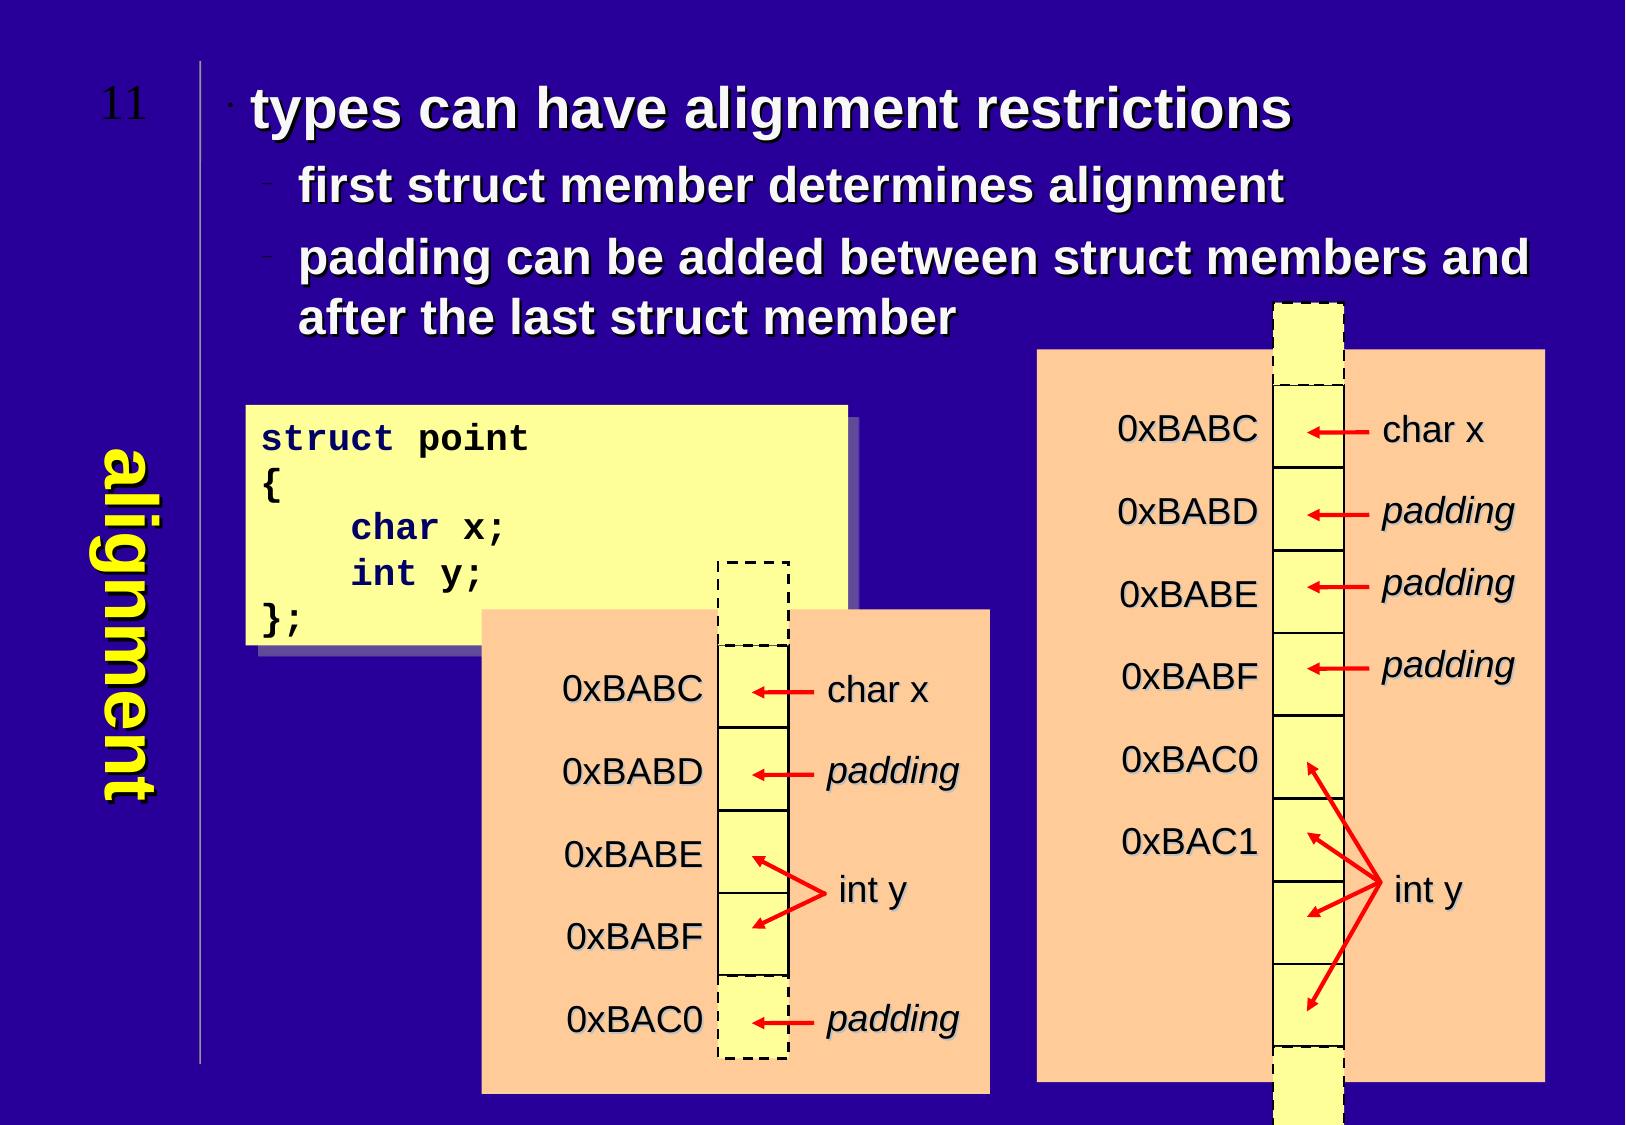

11
 types can have alignment restrictions
first struct member determines alignment
padding can be added between struct members and after the last struct member
# alignment
0xBABC
char x
struct point
{
 char x;
 int y;
};
padding
0xBABD
padding
0xBABE
padding
0xBABF
0xBABC
char x
0xBAC0
padding
0xBABD
0xBAC1
0xBABE
int y
int y
0xBABF
padding
0xBAC0